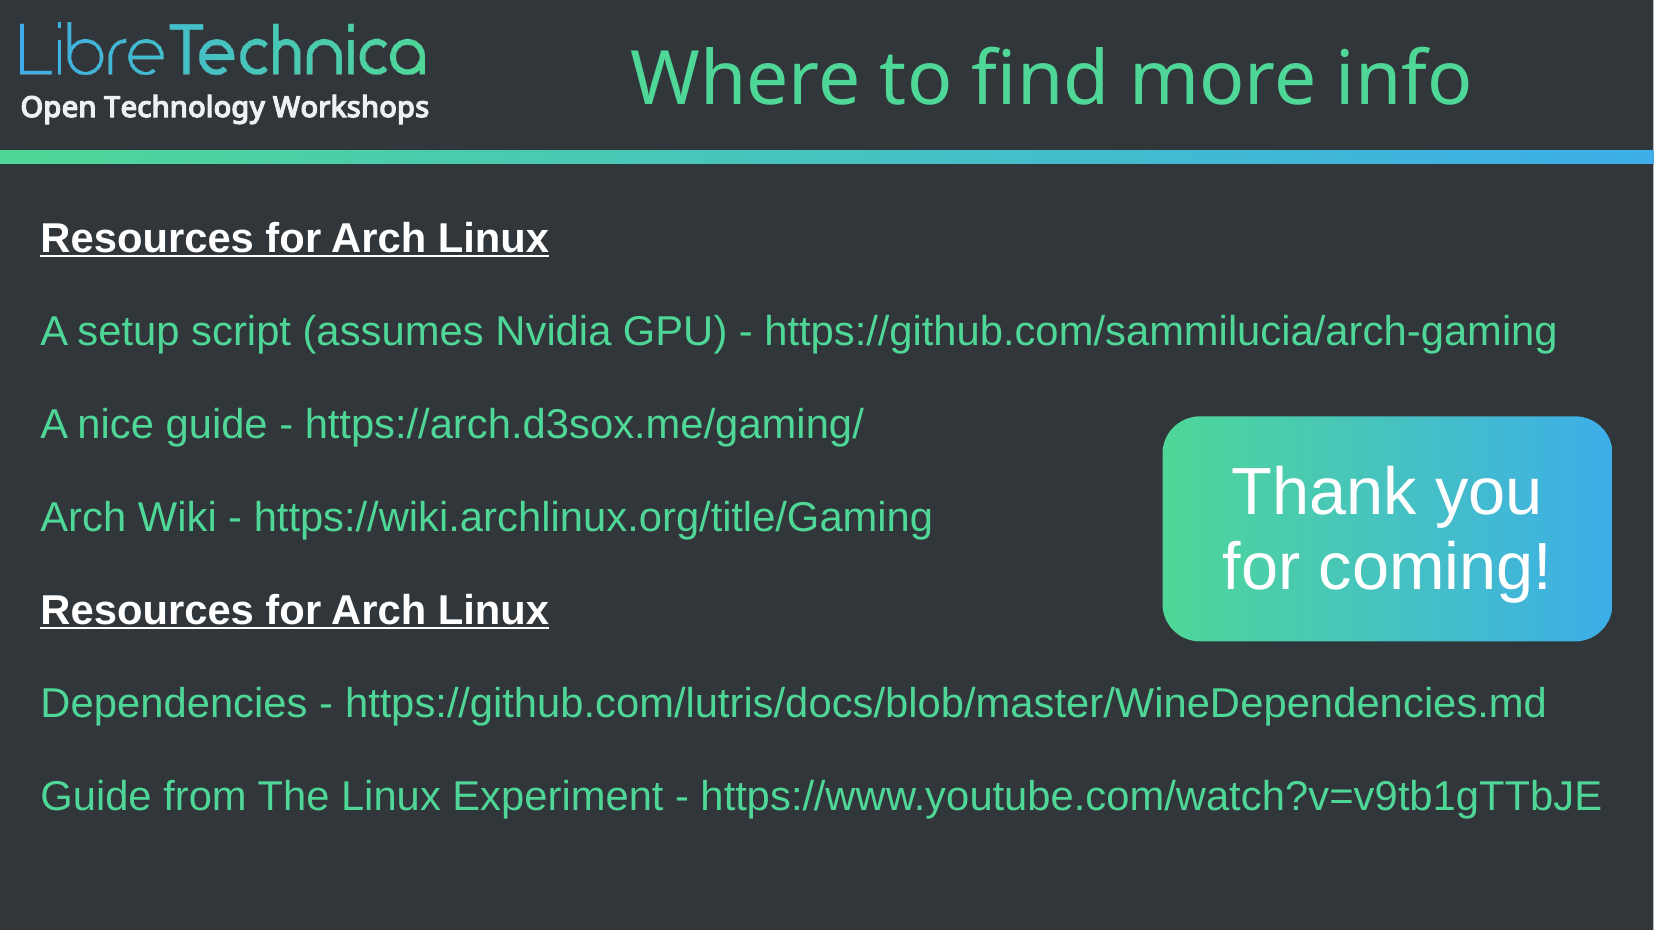

Where to find more info
# Open Technology Workshops
Resources for Arch Linux
A setup script (assumes Nvidia GPU) - https://github.com/sammilucia/arch-gaming
A nice guide - https://arch.d3sox.me/gaming/
Arch Wiki - https://wiki.archlinux.org/title/Gaming
Resources for Arch Linux
Dependencies - https://github.com/lutris/docs/blob/master/WineDependencies.md
Guide from The Linux Experiment - https://www.youtube.com/watch?v=v9tb1gTTbJE
Thank you for coming!